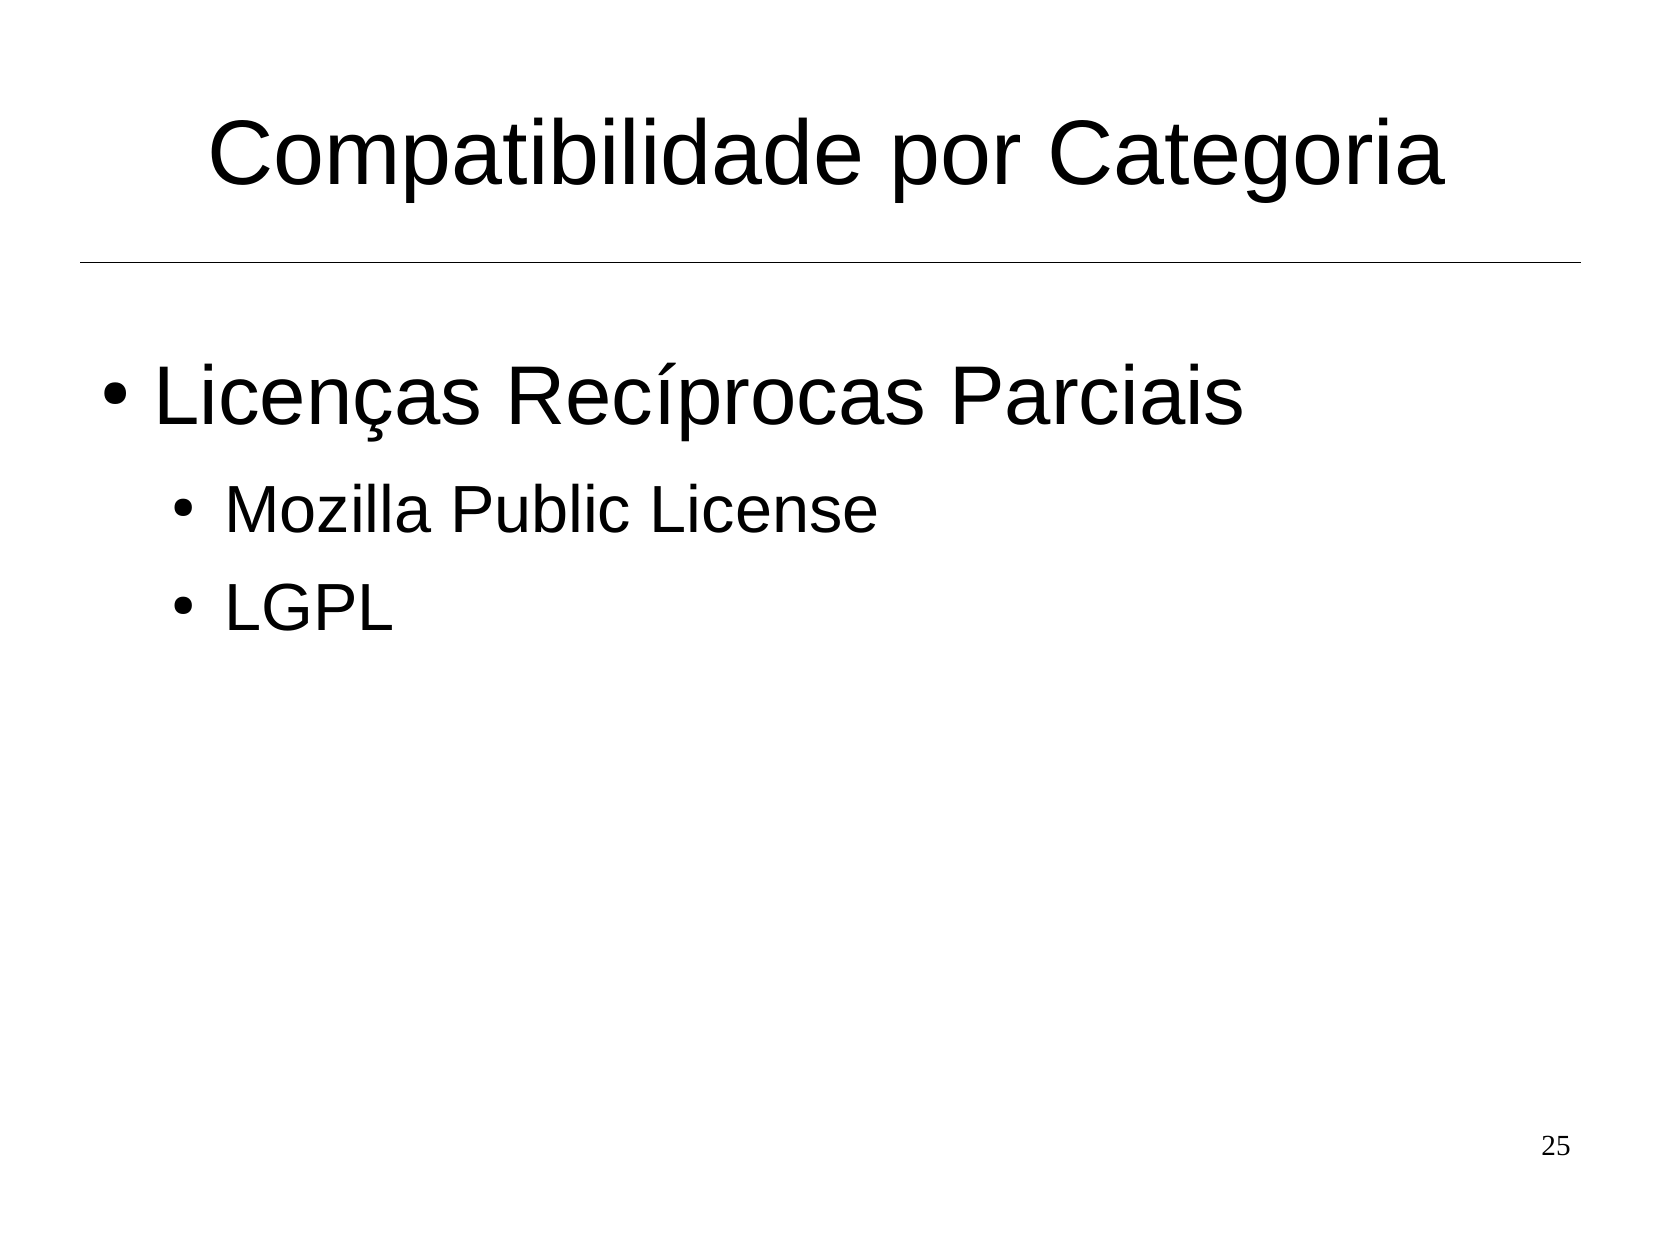

# Compatibilidade por Categoria
Licenças Recíprocas Parciais
Mozilla Public License
LGPL
25